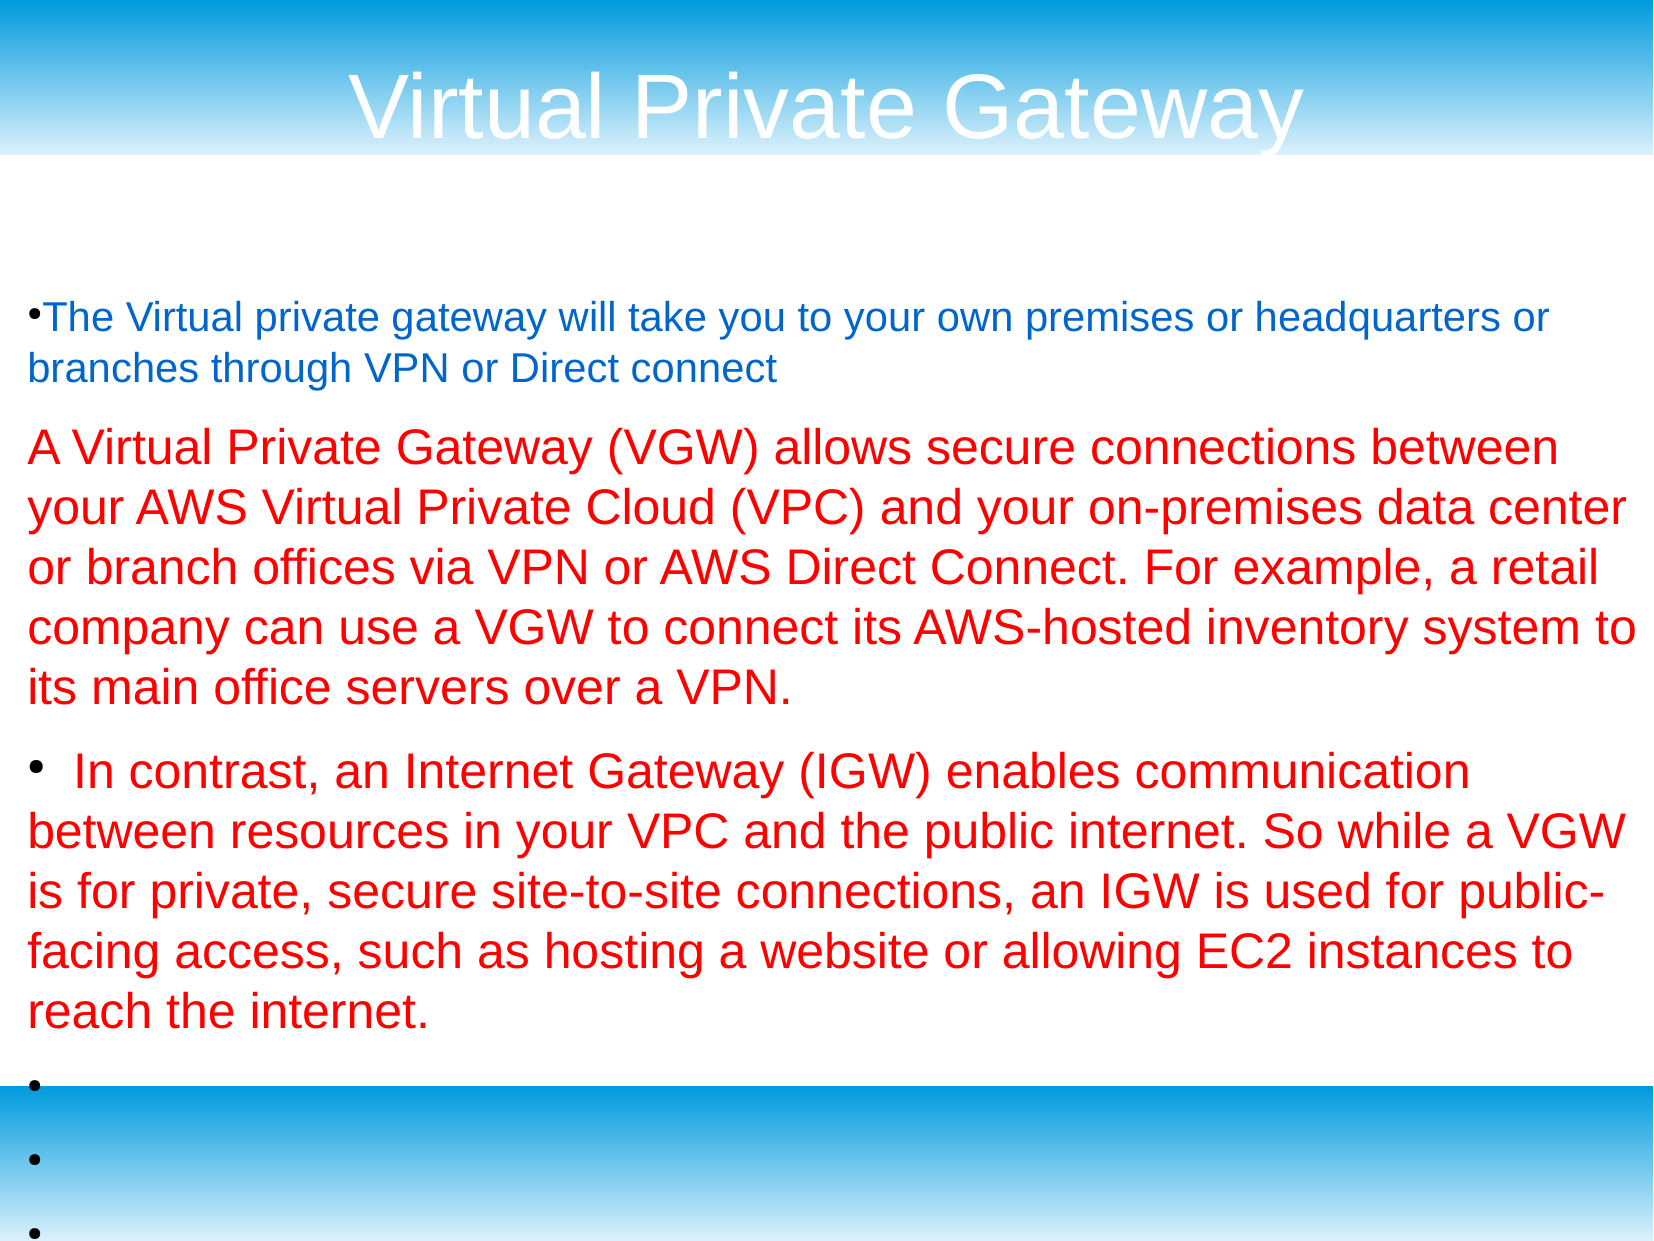

# Virtual Private Gateway
The Virtual private gateway will take you to your own premises or headquarters or branches through VPN or Direct connect
A Virtual Private Gateway (VGW) allows secure connections between your AWS Virtual Private Cloud (VPC) and your on-premises data center or branch offices via VPN or AWS Direct Connect. For example, a retail company can use a VGW to connect its AWS-hosted inventory system to its main office servers over a VPN.
 In contrast, an Internet Gateway (IGW) enables communication between resources in your VPC and the public internet. So while a VGW is for private, secure site-to-site connections, an IGW is used for public-facing access, such as hosting a website or allowing EC2 instances to reach the internet.